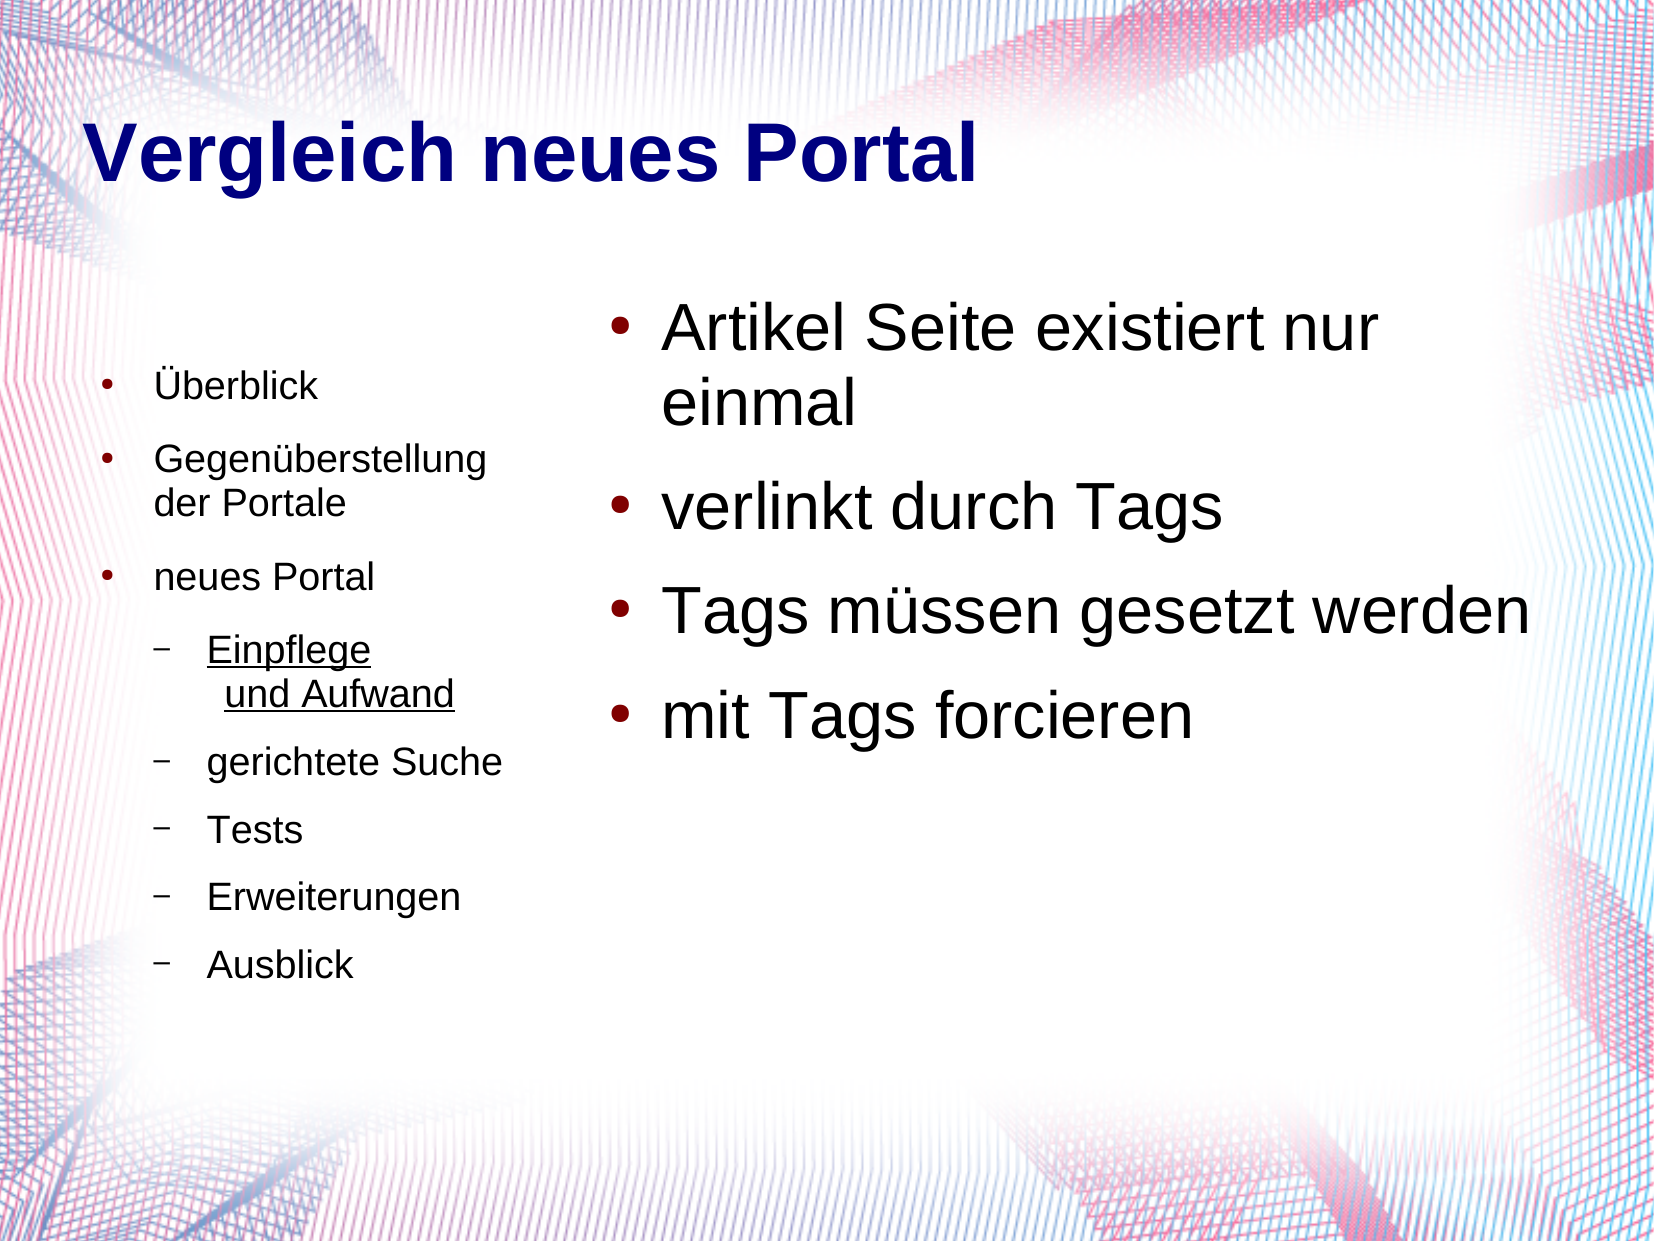

# Vergleich neues Portal
Überblick
Gegenüberstellung der Portale
neues Portal
Einpflege
und Aufwand
gerichtete Suche
Tests
Erweiterungen
Ausblick
Artikel Seite existiert nur einmal
verlinkt durch Tags
Tags müssen gesetzt werden
mit Tags forcieren